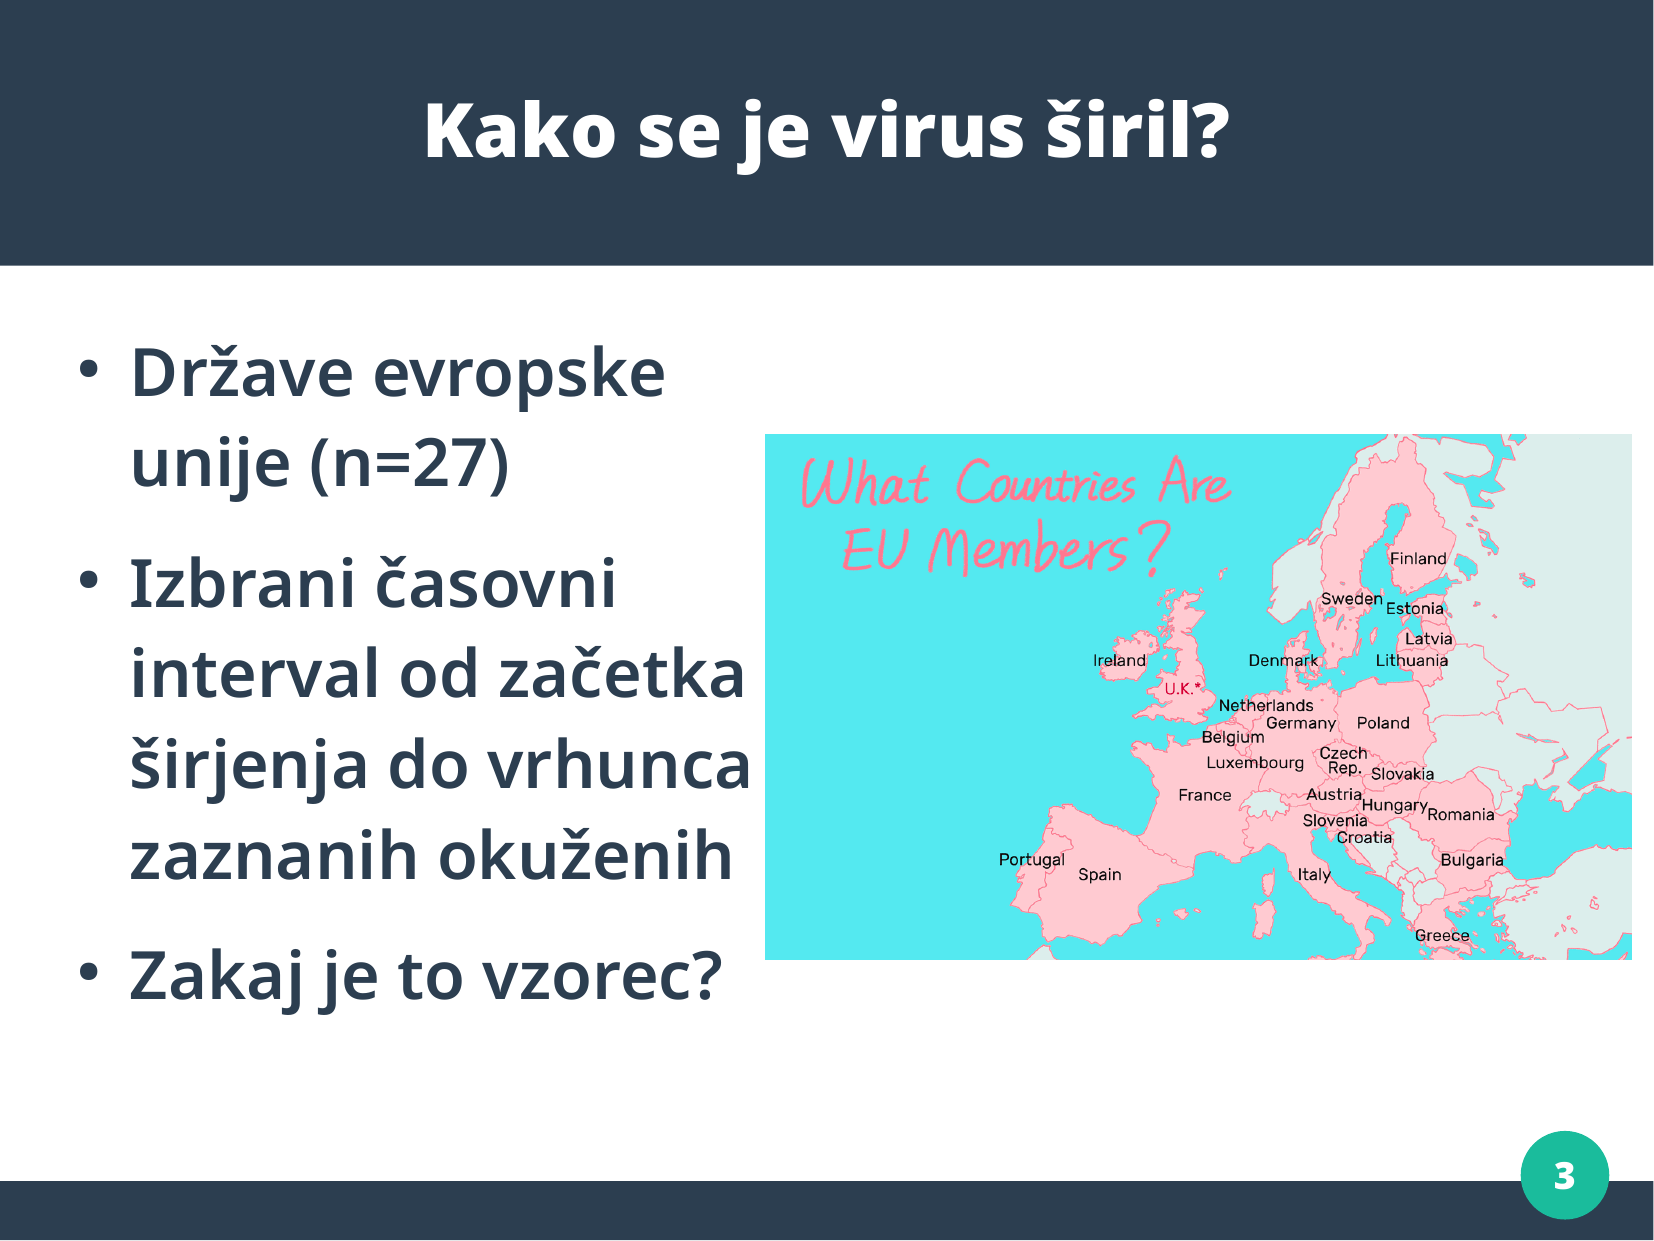

# Kako se je virus širil?
Države evropske unije (n=27)
Izbrani časovni interval od začetka širjenja do vrhunca zaznanih okuženih
Zakaj je to vzorec?
3